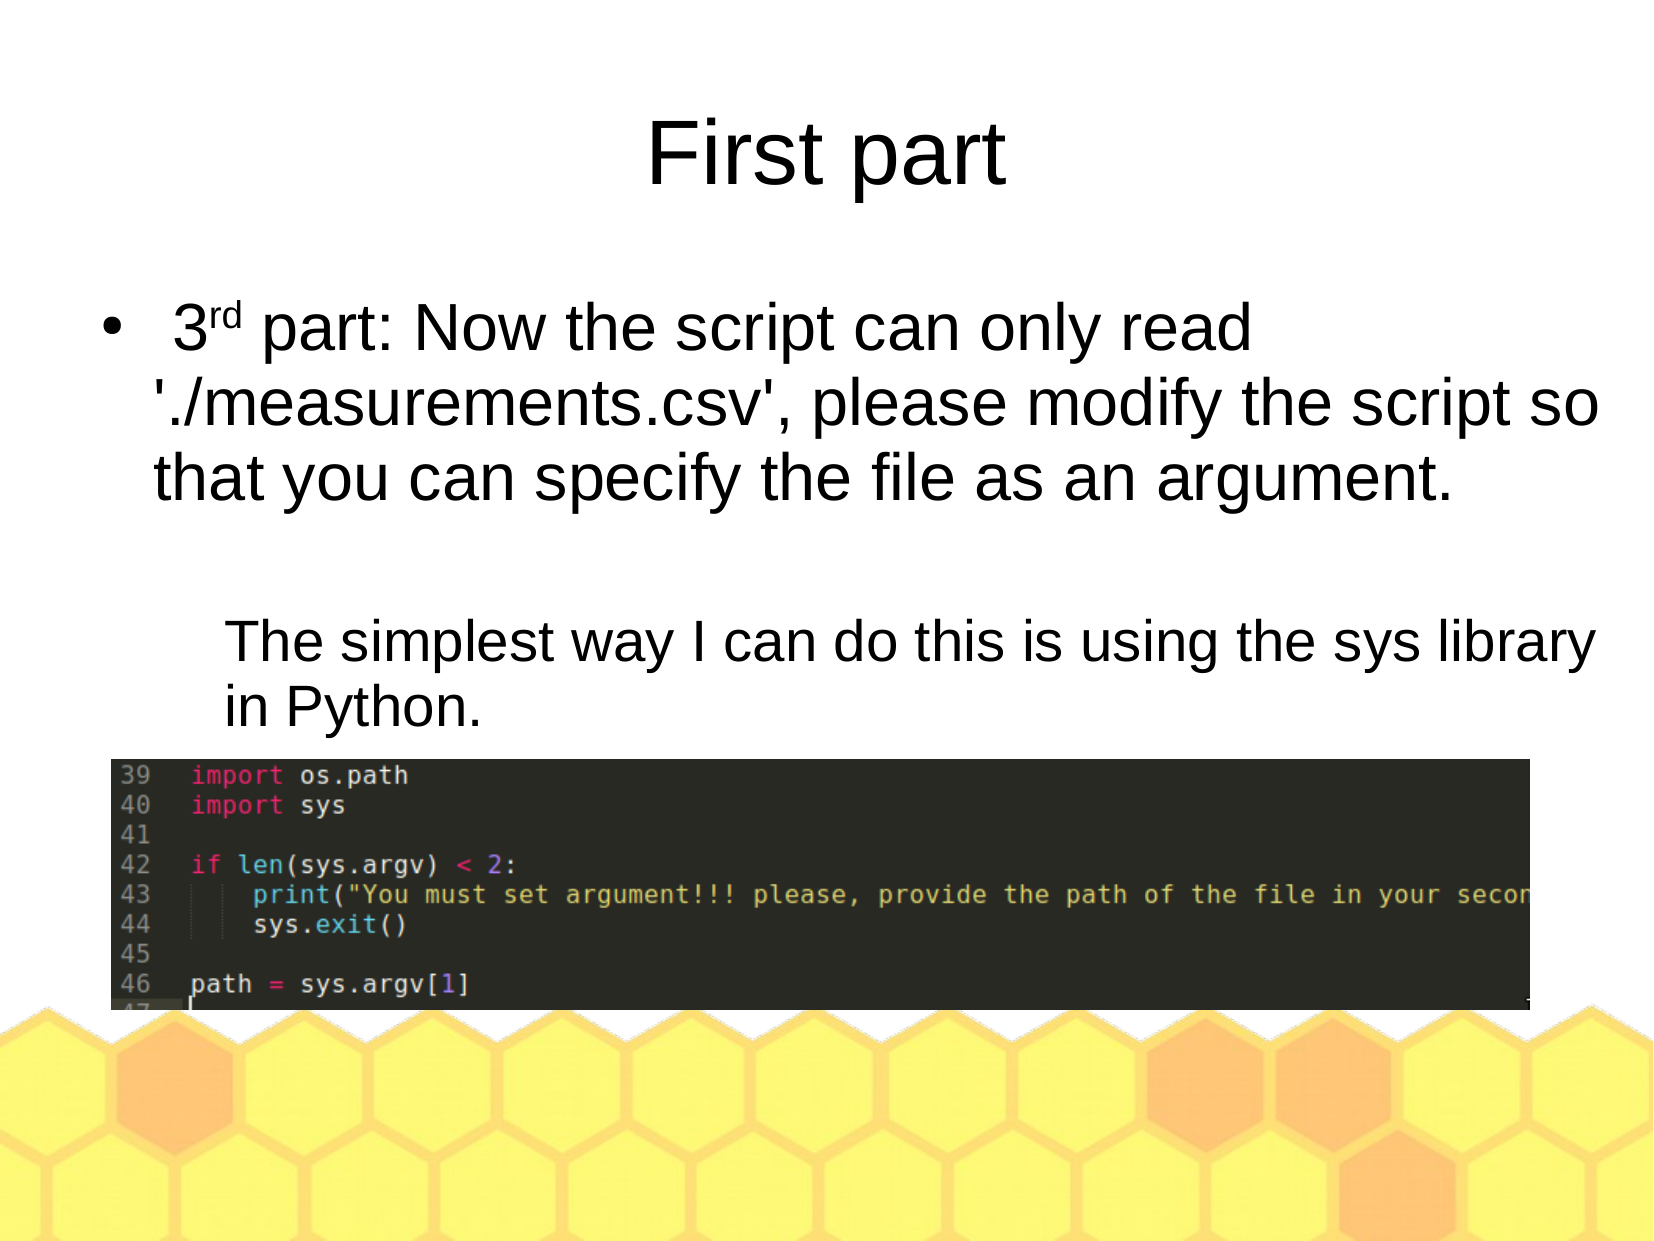

First part
# 3rd part: Now the script can only read './measurements.csv', please modify the script so that you can specify the file as an argument.
The simplest way I can do this is using the sys library in Python.